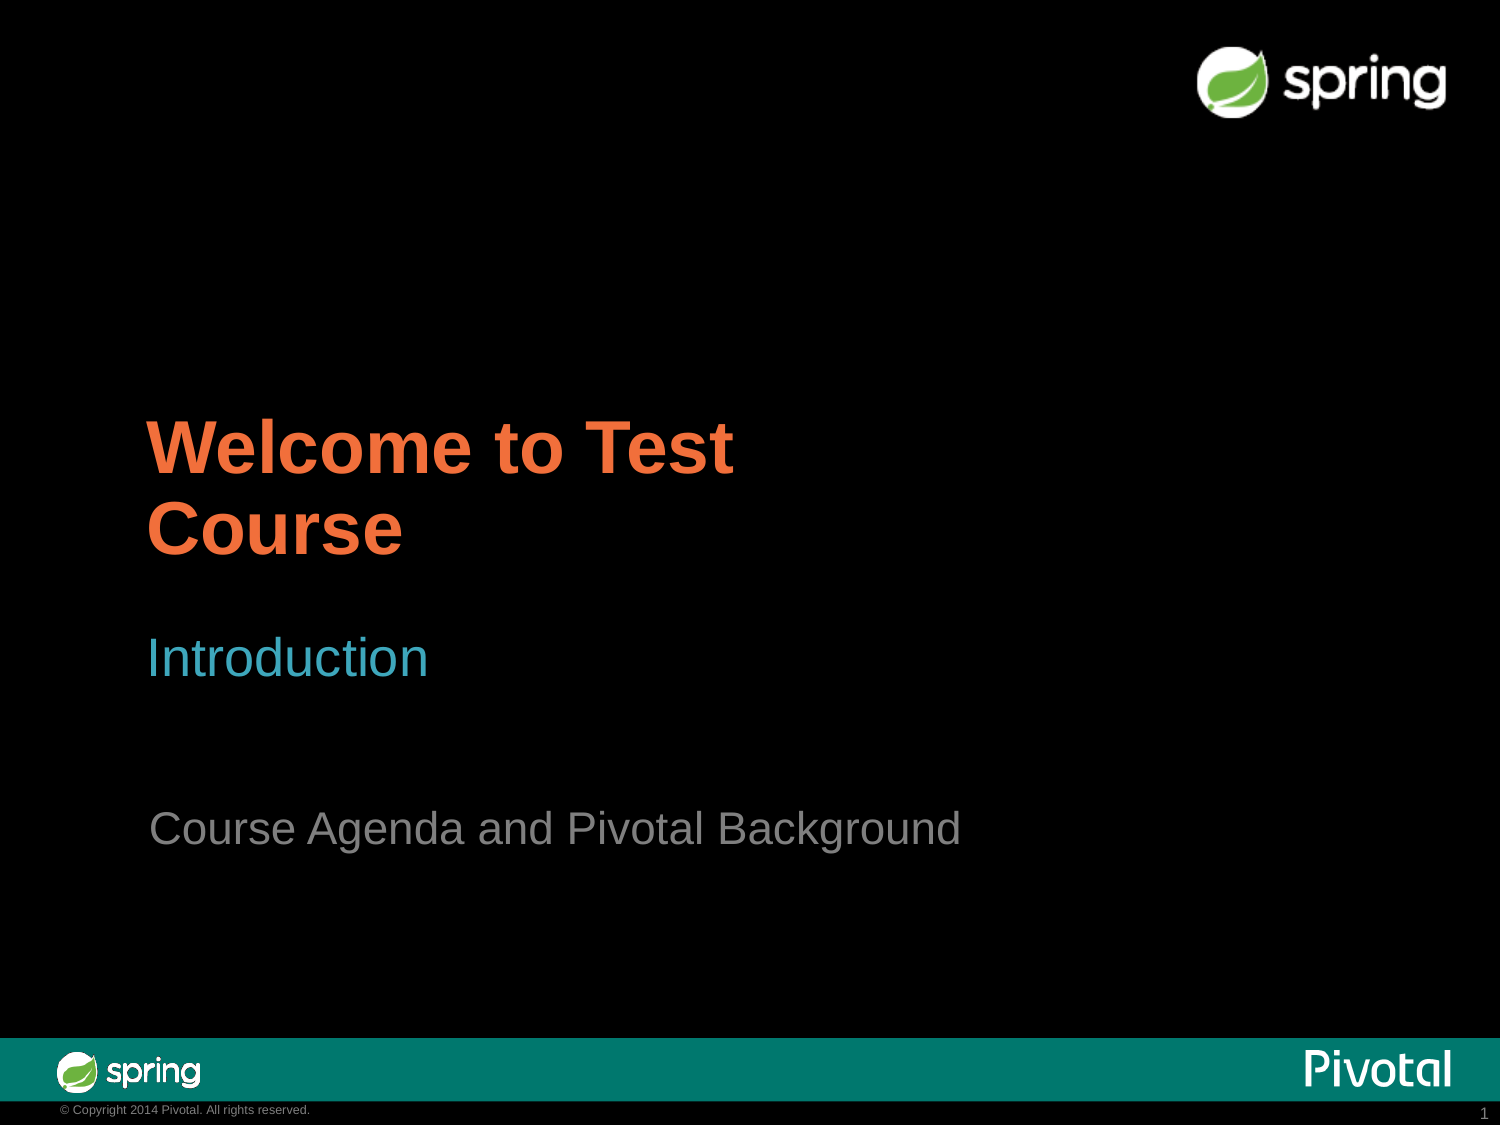

# Welcome to Test Course
Introduction
Course Agenda and Pivotal Background